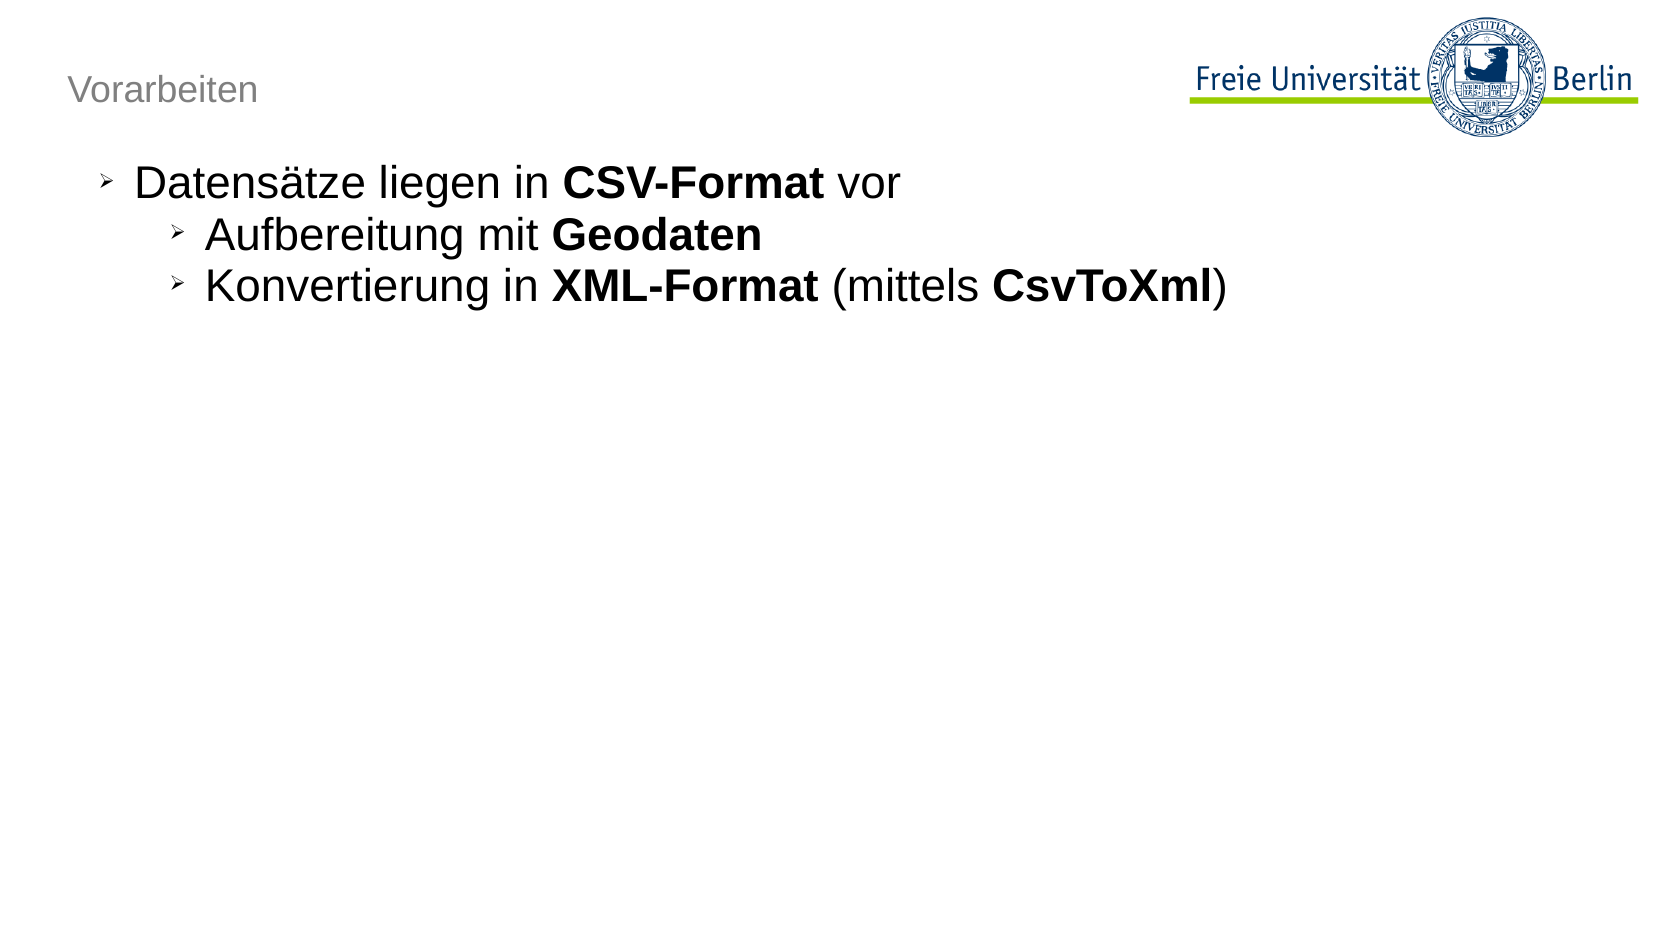

Vorarbeiten
Datensätze liegen in CSV-Format vor
Aufbereitung mit Geodaten
Konvertierung in XML-Format (mittels CsvToXml)